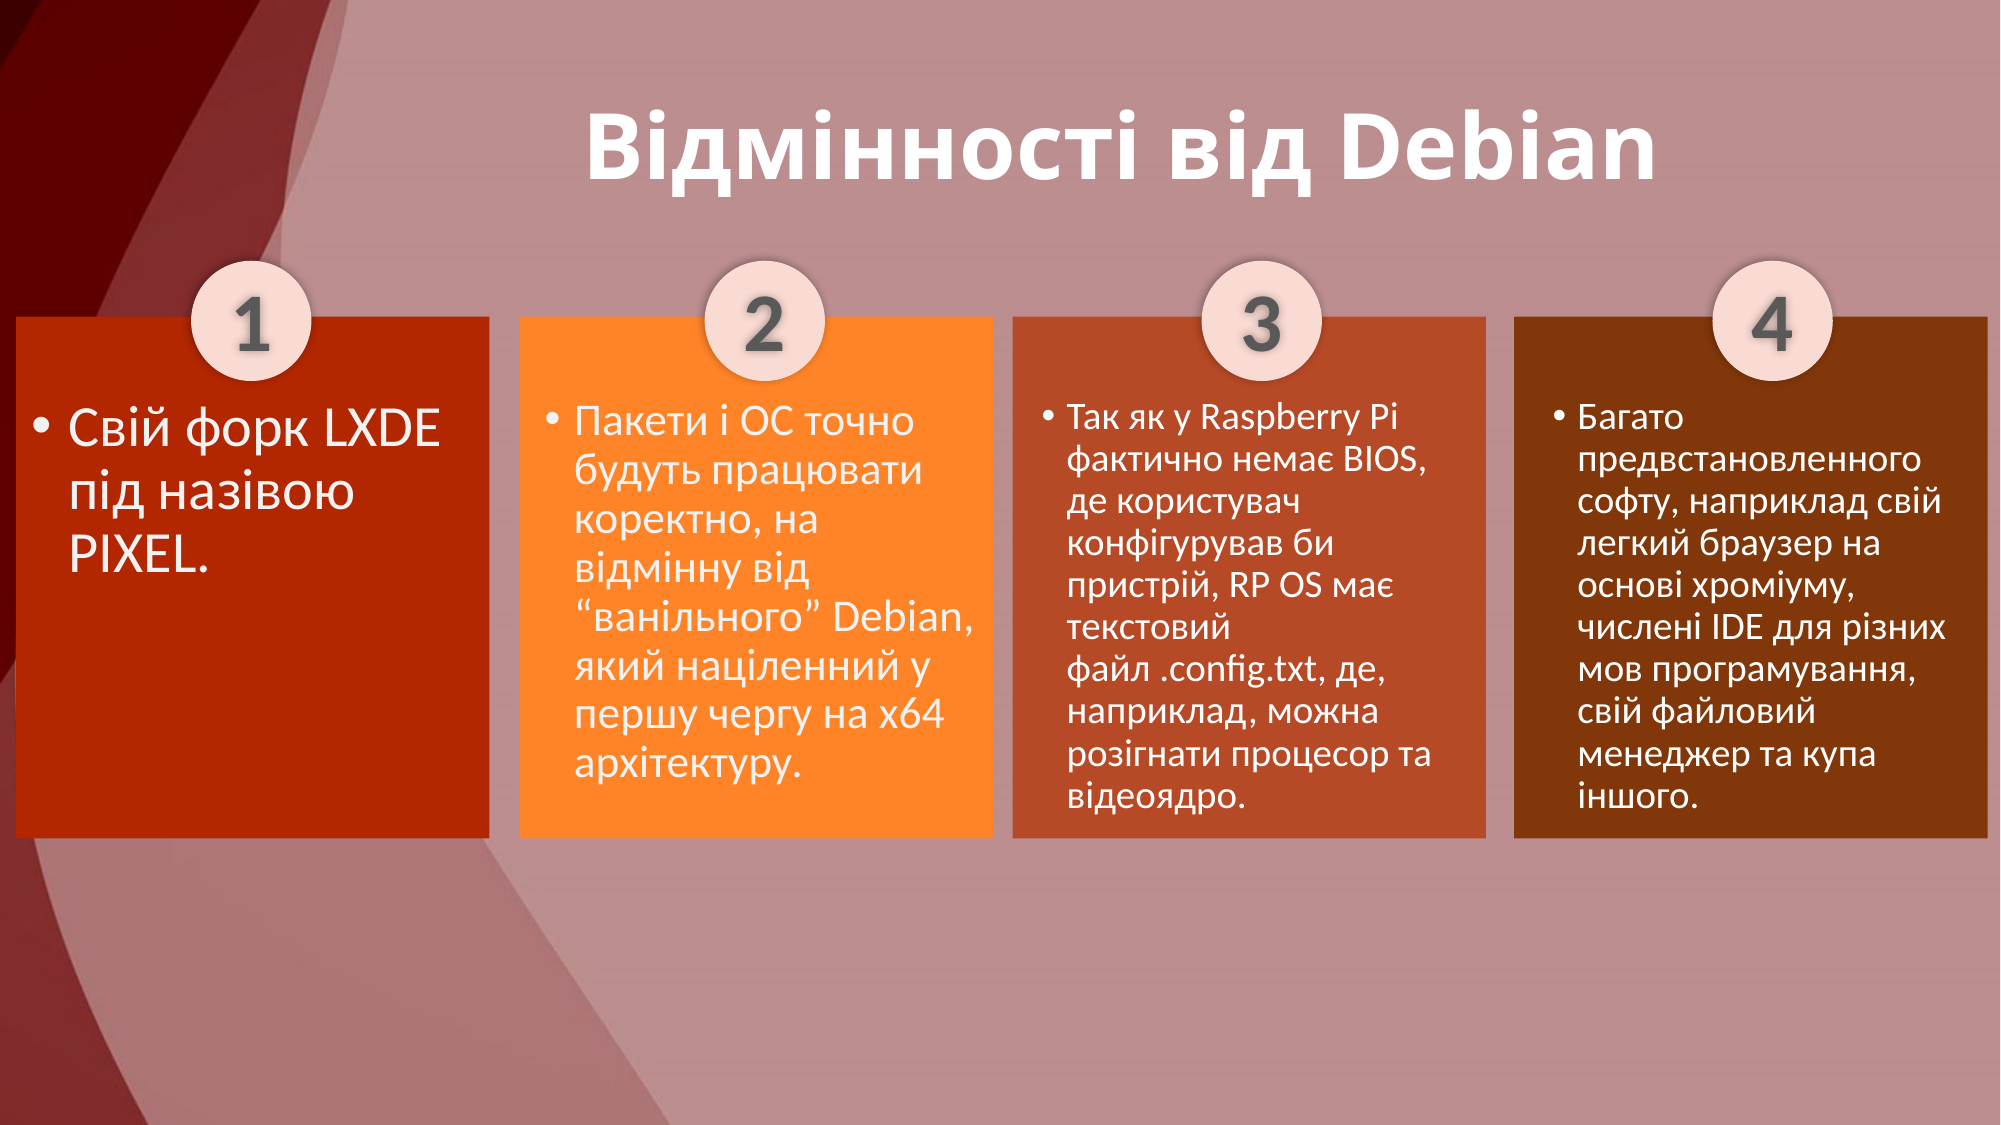

# Відмінності від Debian
1
2
3
4
Свій форк LXDE під назівою PIXEL.
Пакети і ОС точно будуть працювати коректно, на відмінну від “ванільного” Debian, який націленний у першу чергу на x64 архітектуру.
Так як у Raspberry Pi фактично немає BIOS, де користувач конфігурував би пристрій, RP OS має текстовий файл .config.txt, де, наприклад, можна розігнати процесор та відеоядро.
Багато предвстановленного софту, наприклад свій легкий браузер на основі хроміуму, числені IDE для різних мов програмування, свій файловий менеджер та купа іншого.